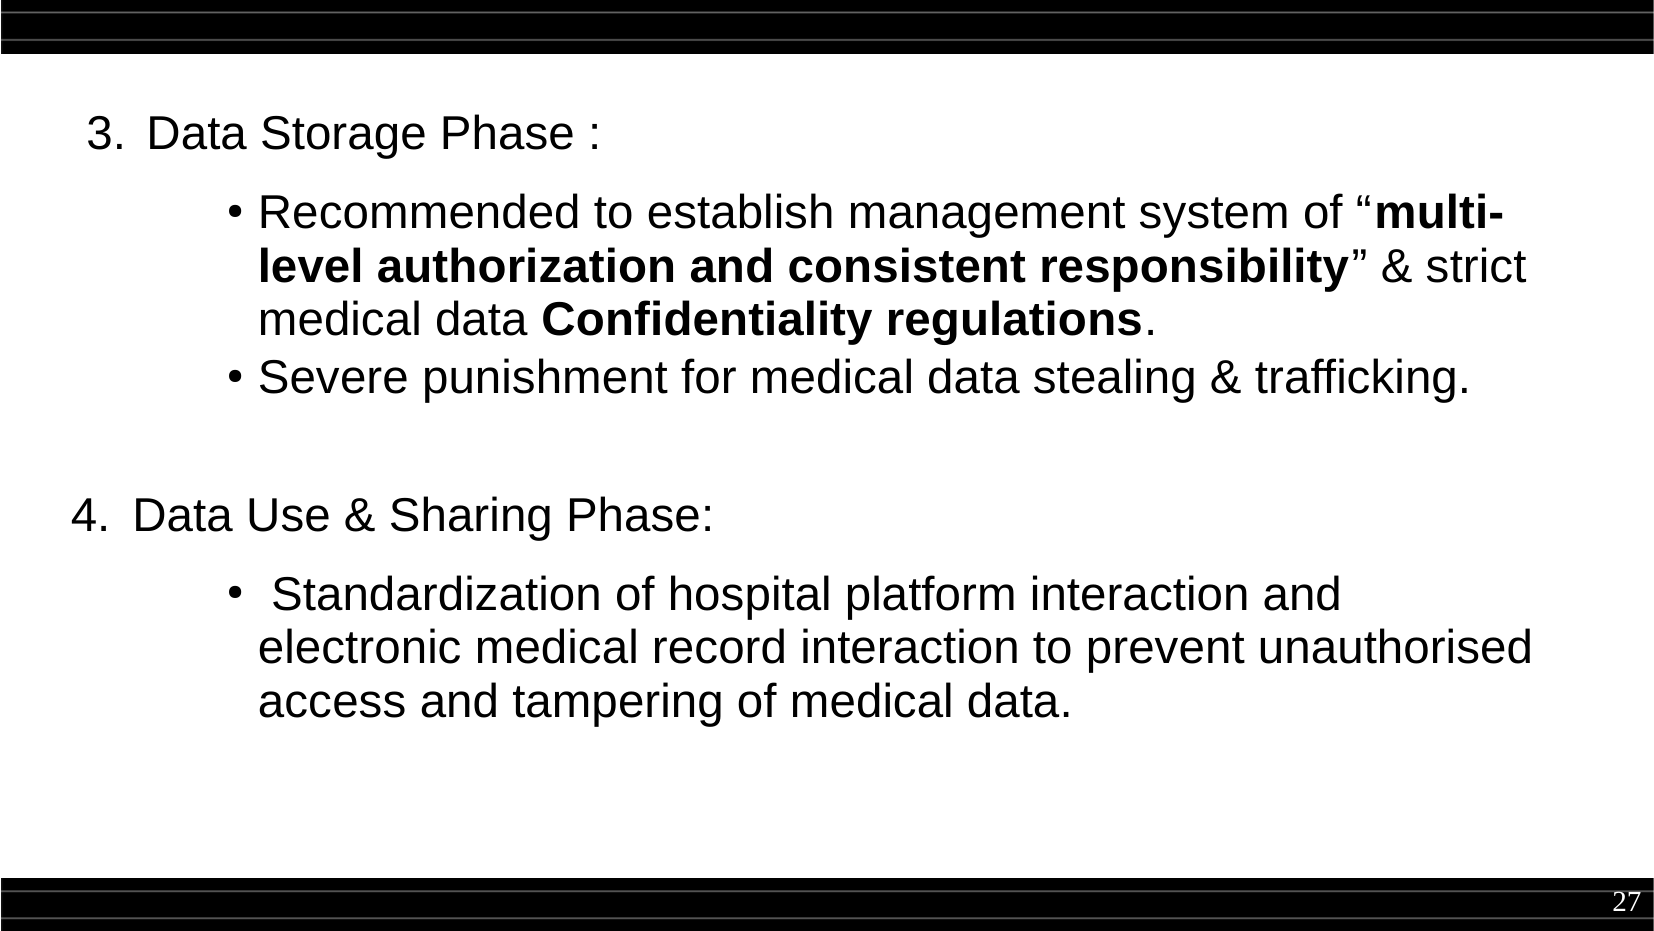

# Data Storage Phase :
Recommended to establish management system of “multi-level authorization and consistent responsibility” & strict medical data Confidentiality regulations.
Severe punishment for medical data stealing & trafficking.
 Data Use & Sharing Phase:
 Standardization of hospital platform interaction and electronic medical record interaction to prevent unauthorised access and tampering of medical data.